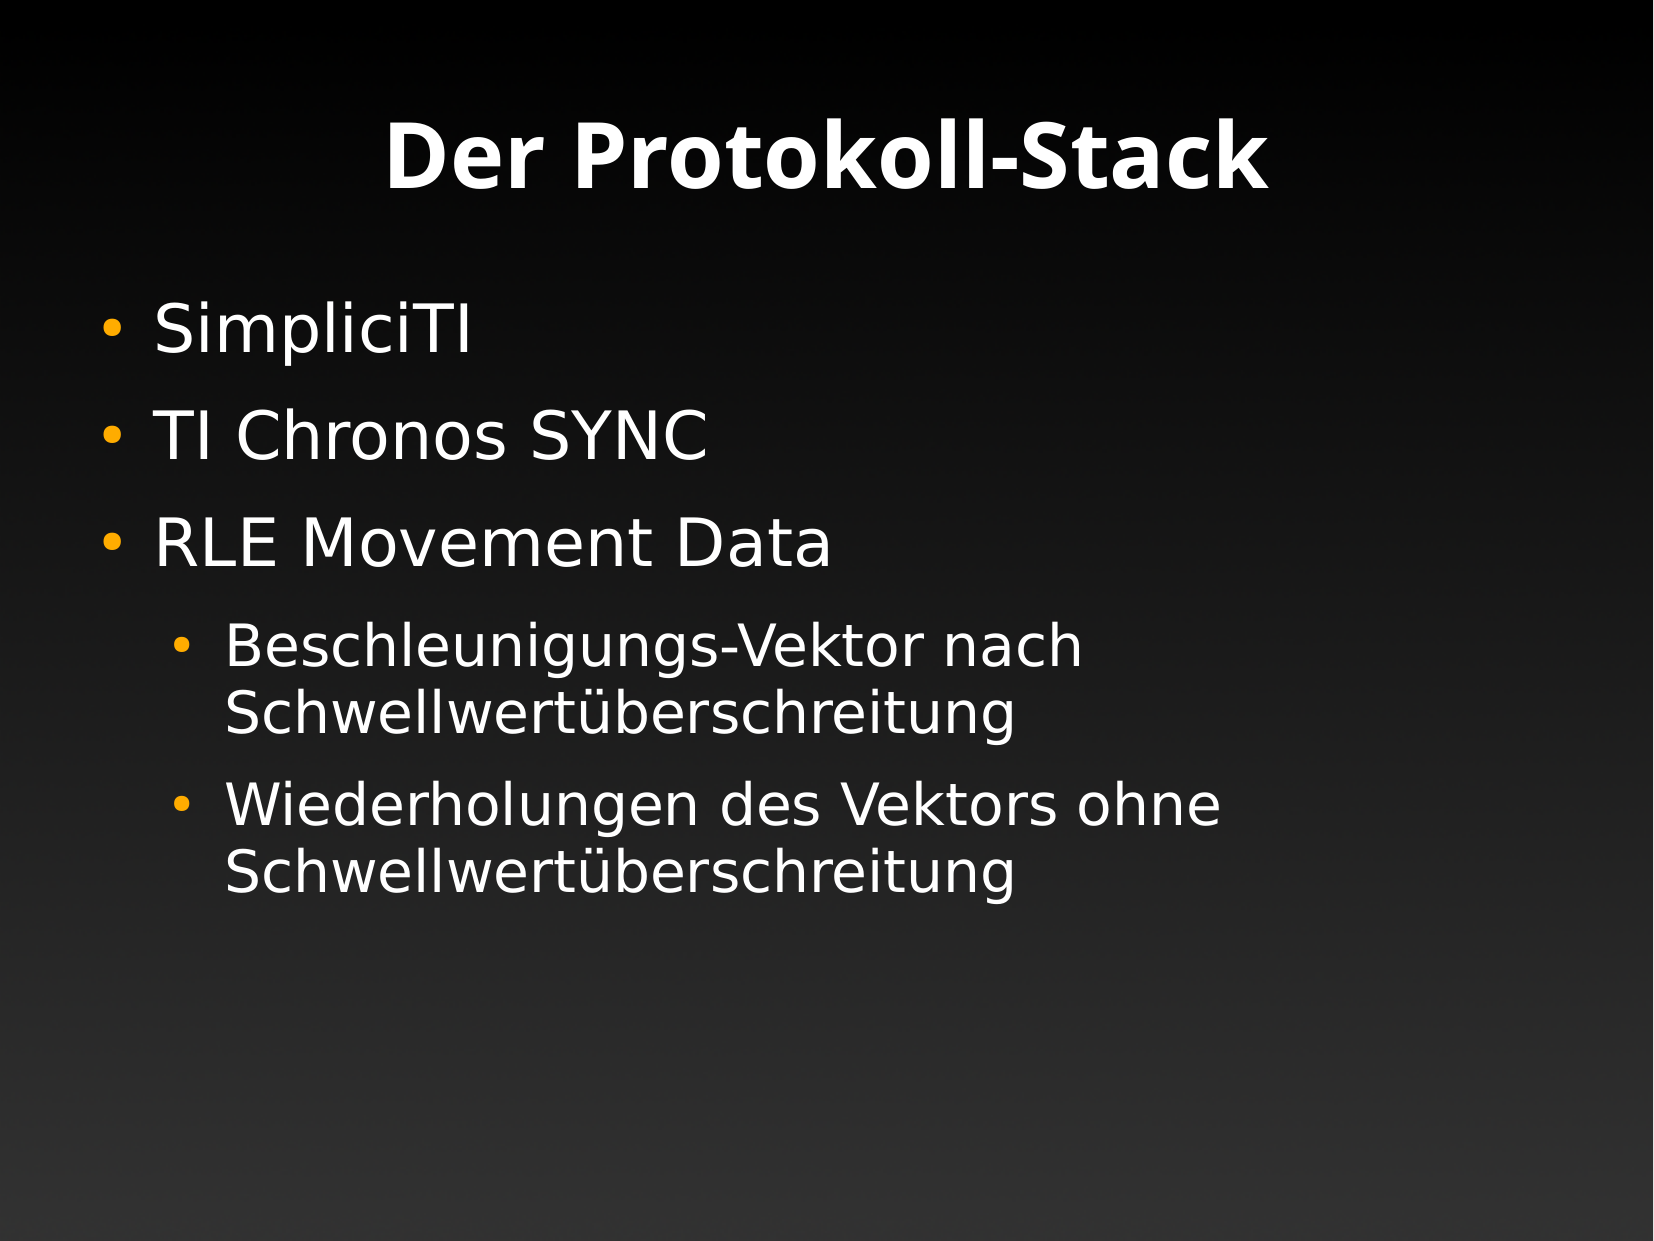

# Der Protokoll-Stack
SimpliciTI
TI Chronos SYNC
RLE Movement Data
Beschleunigungs-Vektor nach Schwellwertüberschreitung
Wiederholungen des Vektors ohne Schwellwertüberschreitung